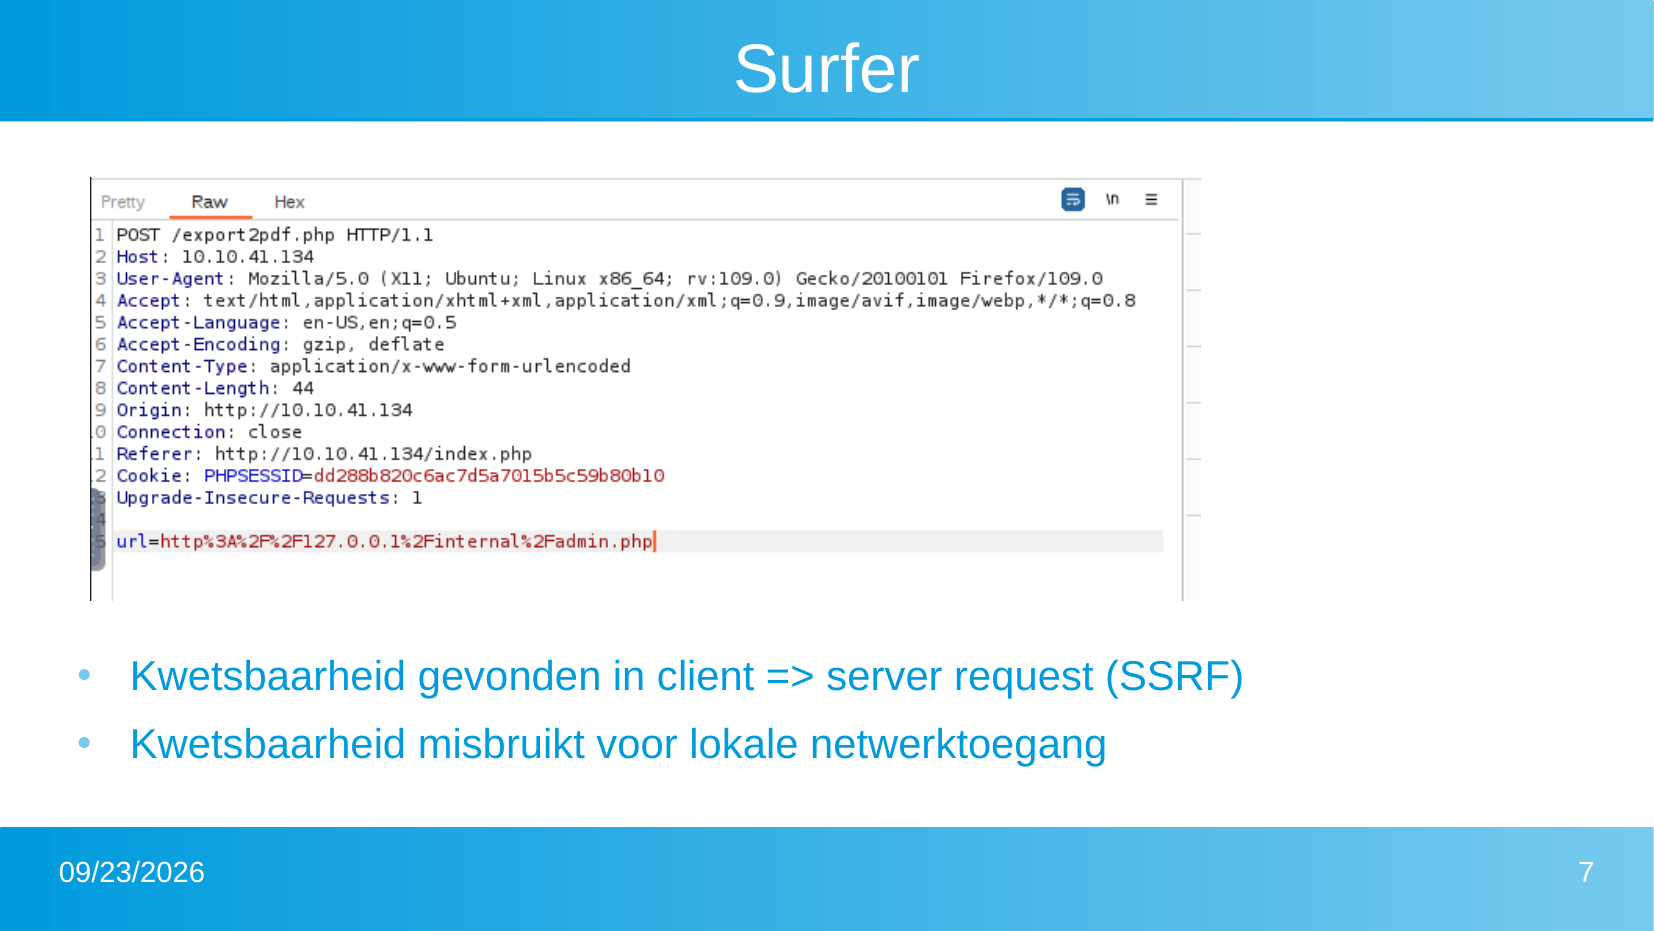

# Surfer
Kwetsbaarheid gevonden in client => server request (SSRF)
Kwetsbaarheid misbruikt voor lokale netwerktoegang
7